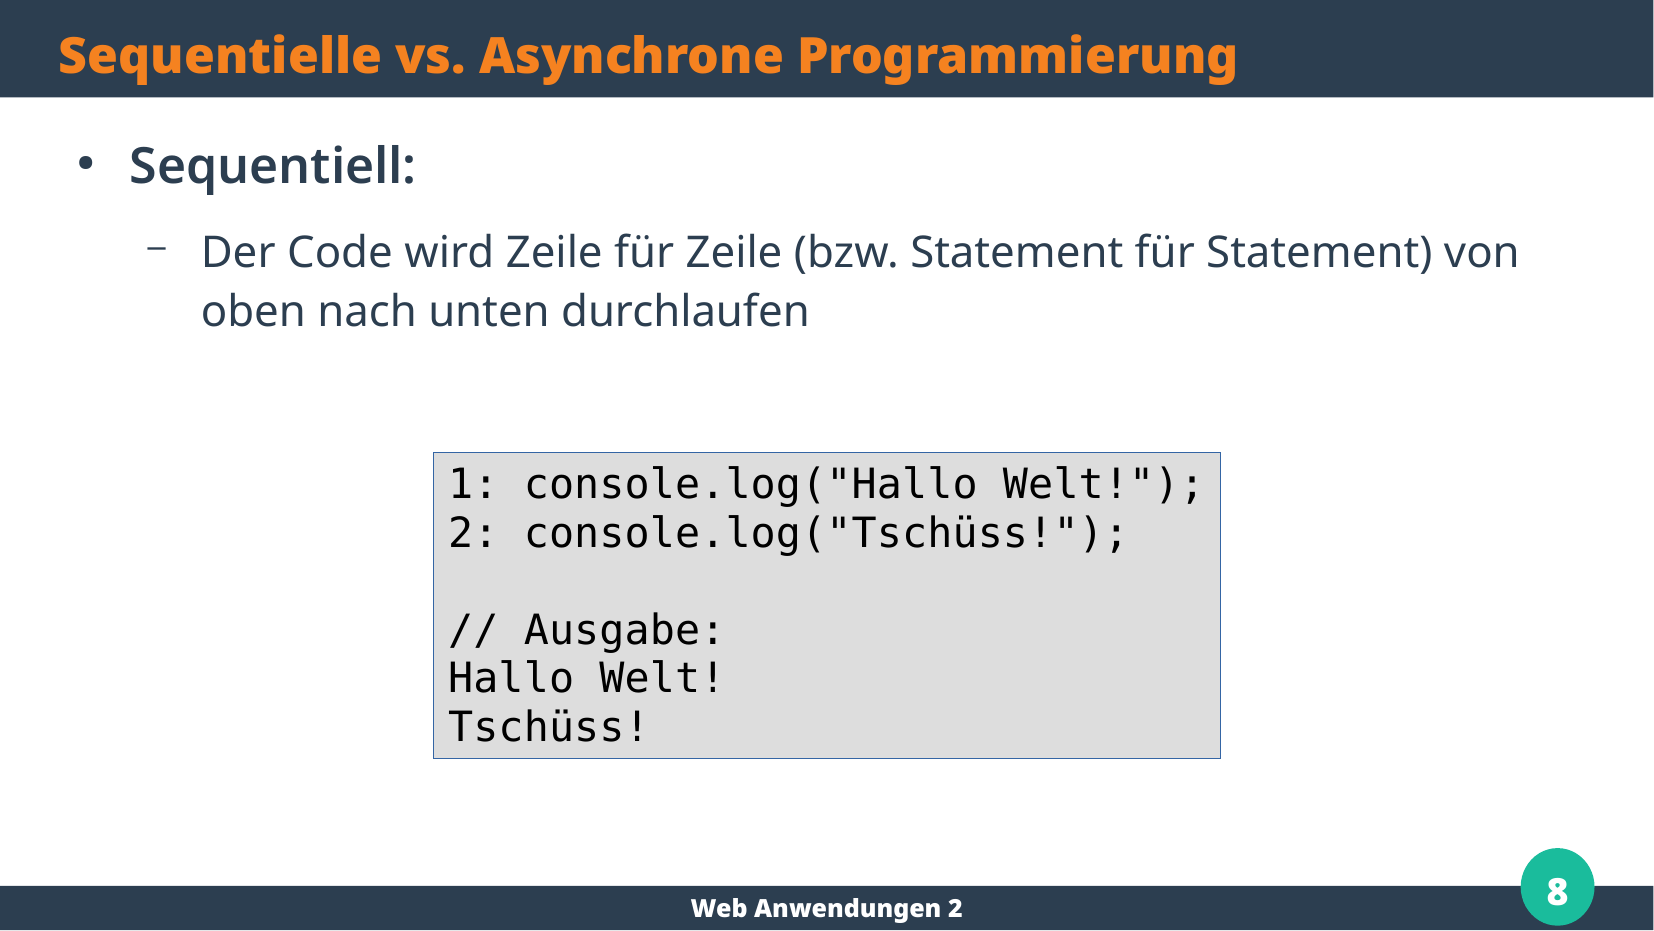

# Sequentielle vs. Asynchrone Programmierung
Sequentiell:
Der Code wird Zeile für Zeile (bzw. Statement für Statement) von oben nach unten durchlaufen
1: console.log("Hallo Welt!");
2: console.log("Tschüss!");
// Ausgabe:
Hallo Welt!
Tschüss!
8